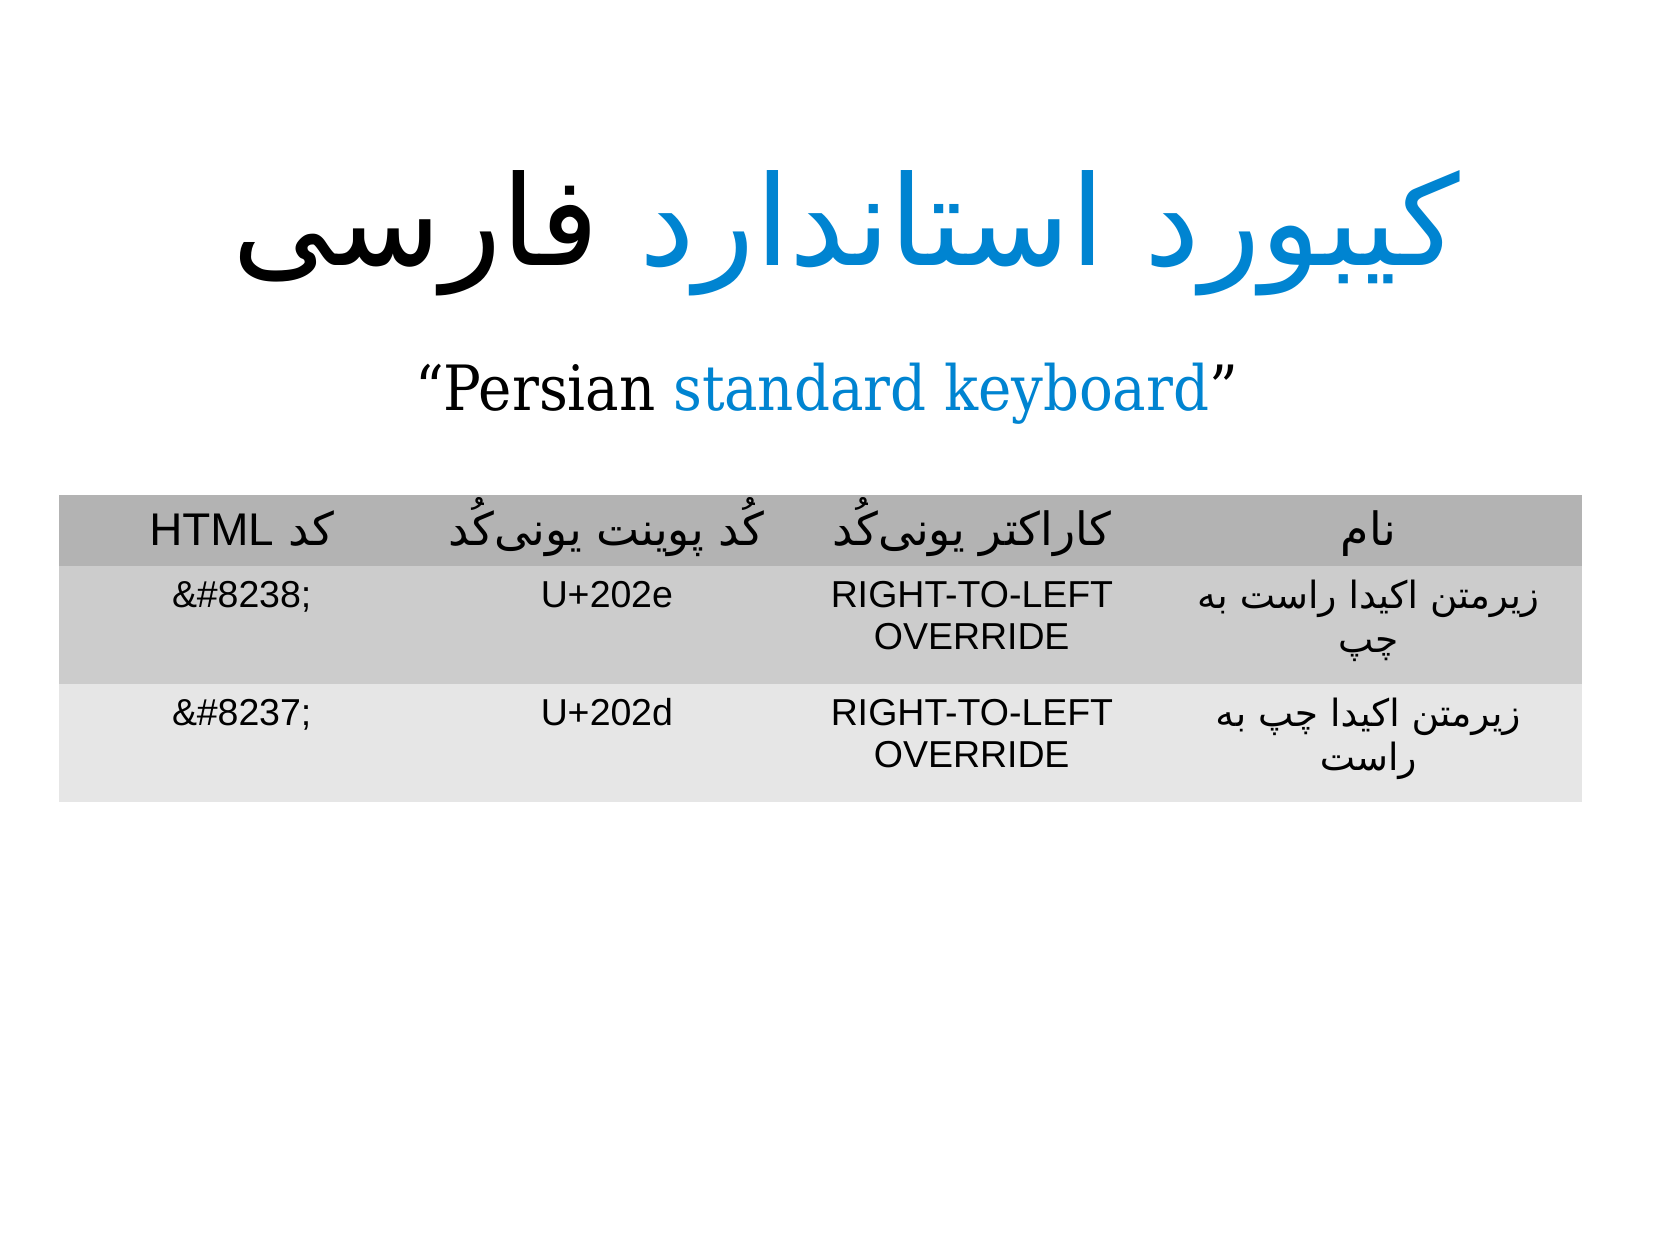

کیبورد استاندارد فارسی
“Persian standard keyboard”
| کد HTML | کُد پوینت یونی‌کُد | کاراکتر یونی‌کُد | نام |
| --- | --- | --- | --- |
| &#8238; | U+202e | RIGHT-TO-LEFT OVERRIDE | زیرمتن اکیدا راست به چپ |
| &#8237; | U+202d | RIGHT-TO-LEFT OVERRIDE | زیرمتن اکیدا چپ به راست |